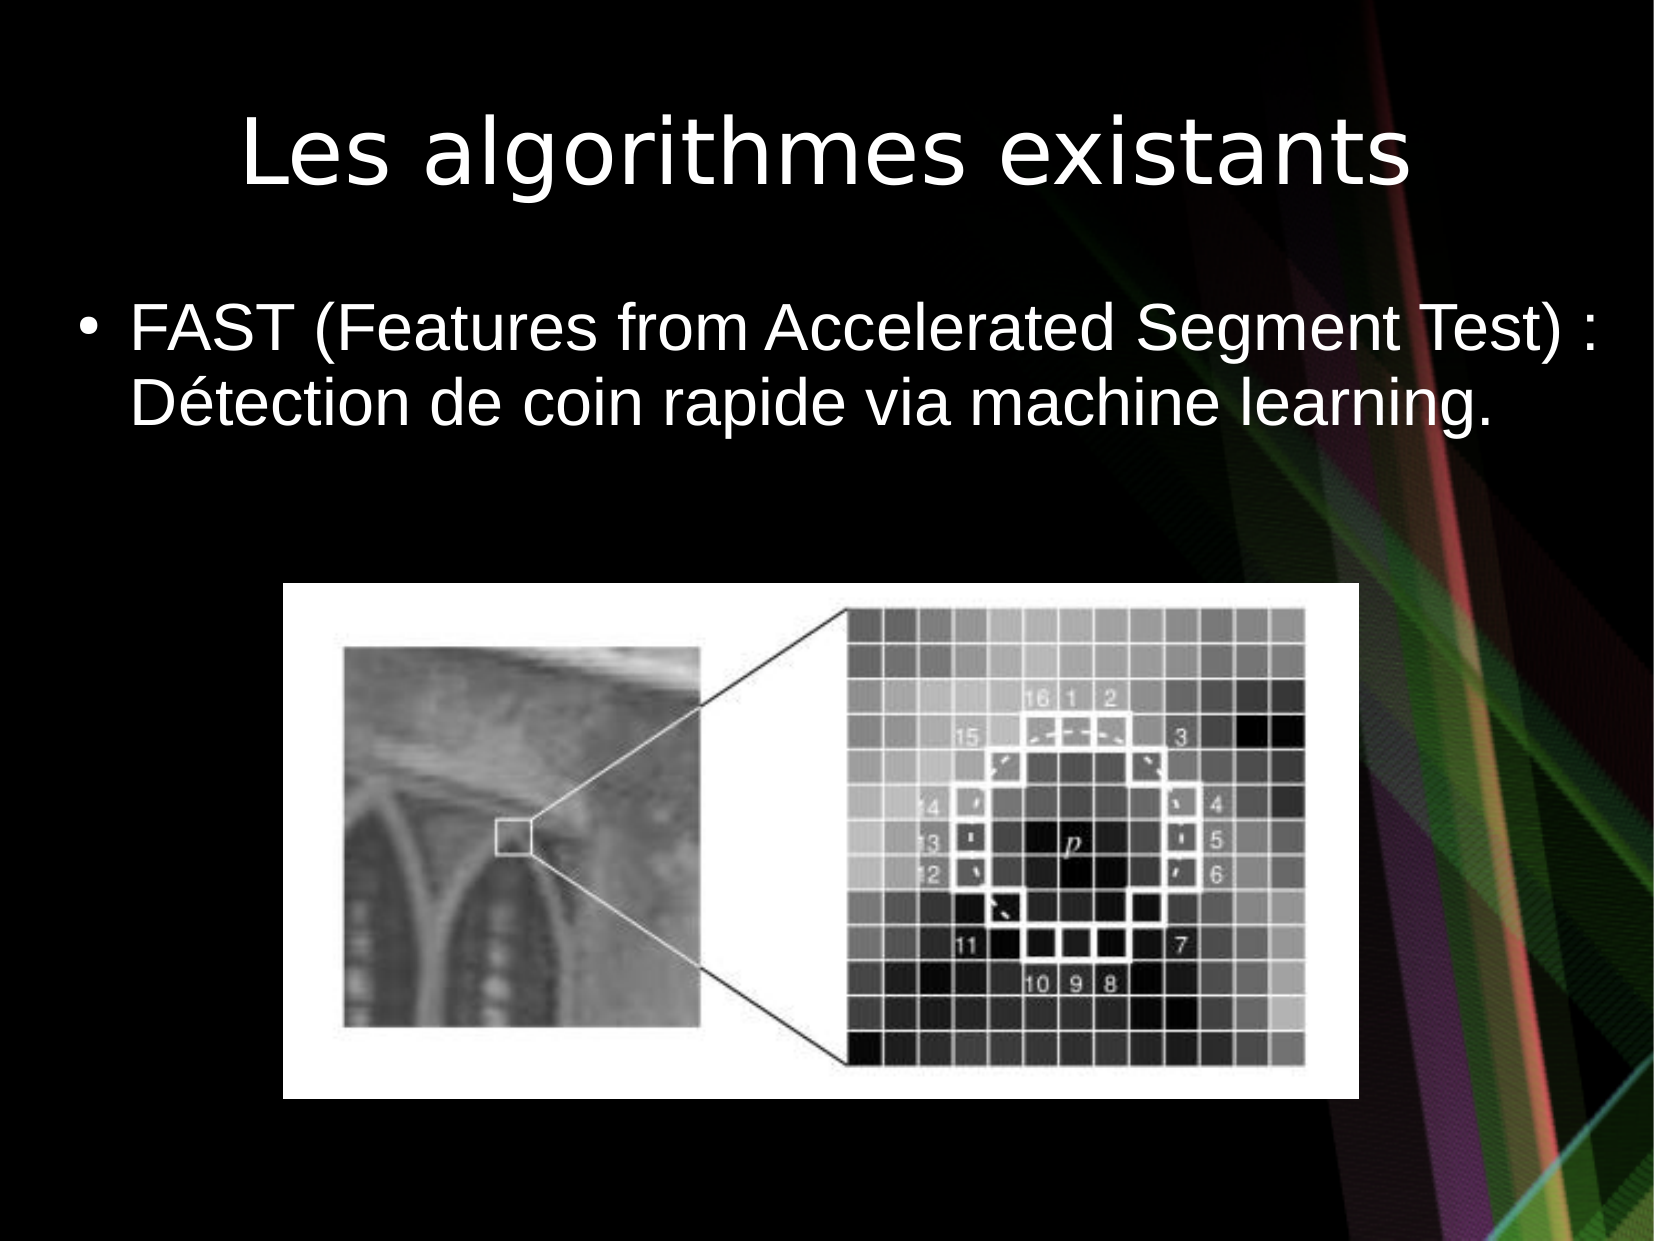

# Les algorithmes existants
FAST (Features from Accelerated Segment Test) : Détection de coin rapide via machine learning.